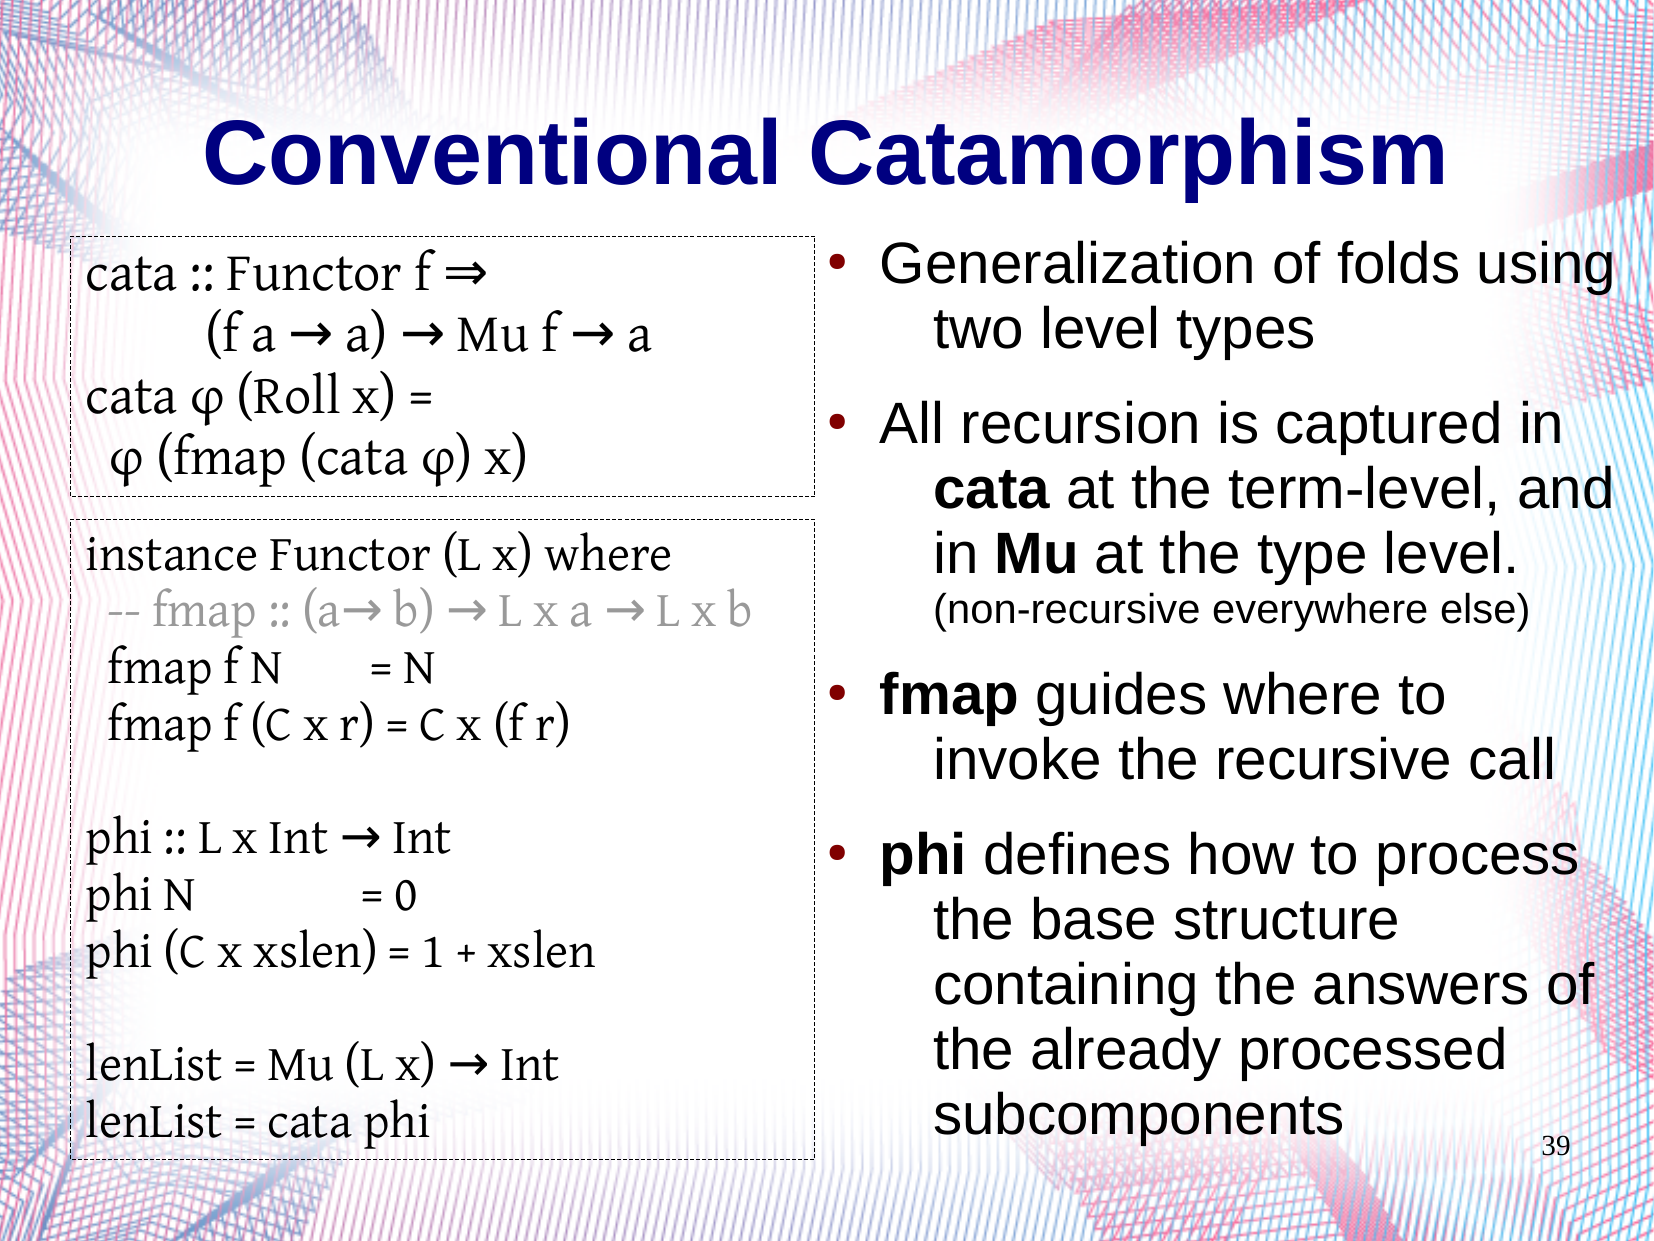

# Conventional Catamorphism
Generalization of folds using two level types
All recursion is captured in cata at the term-level, and in Mu at the type level. (non-recursive everywhere else)
fmap guides where to invoke the recursive call
phi defines how to process the base structure containing the answers of the already processed subcomponents
cata :: Functor f ⇒
 (f a → a) → Mu f → a
cata φ (Roll x) =
 φ (fmap (cata φ) x)
instance Functor (L x) where
 -- fmap :: (a→ b) → L x a → L x b
 fmap f N = N
 fmap f (C x r) = C x (f r)
phi :: L x Int → Int
phi N = 0
phi (C x xslen) = 1 + xslen
lenList = Mu (L x) → Int
lenList = cata phi
39